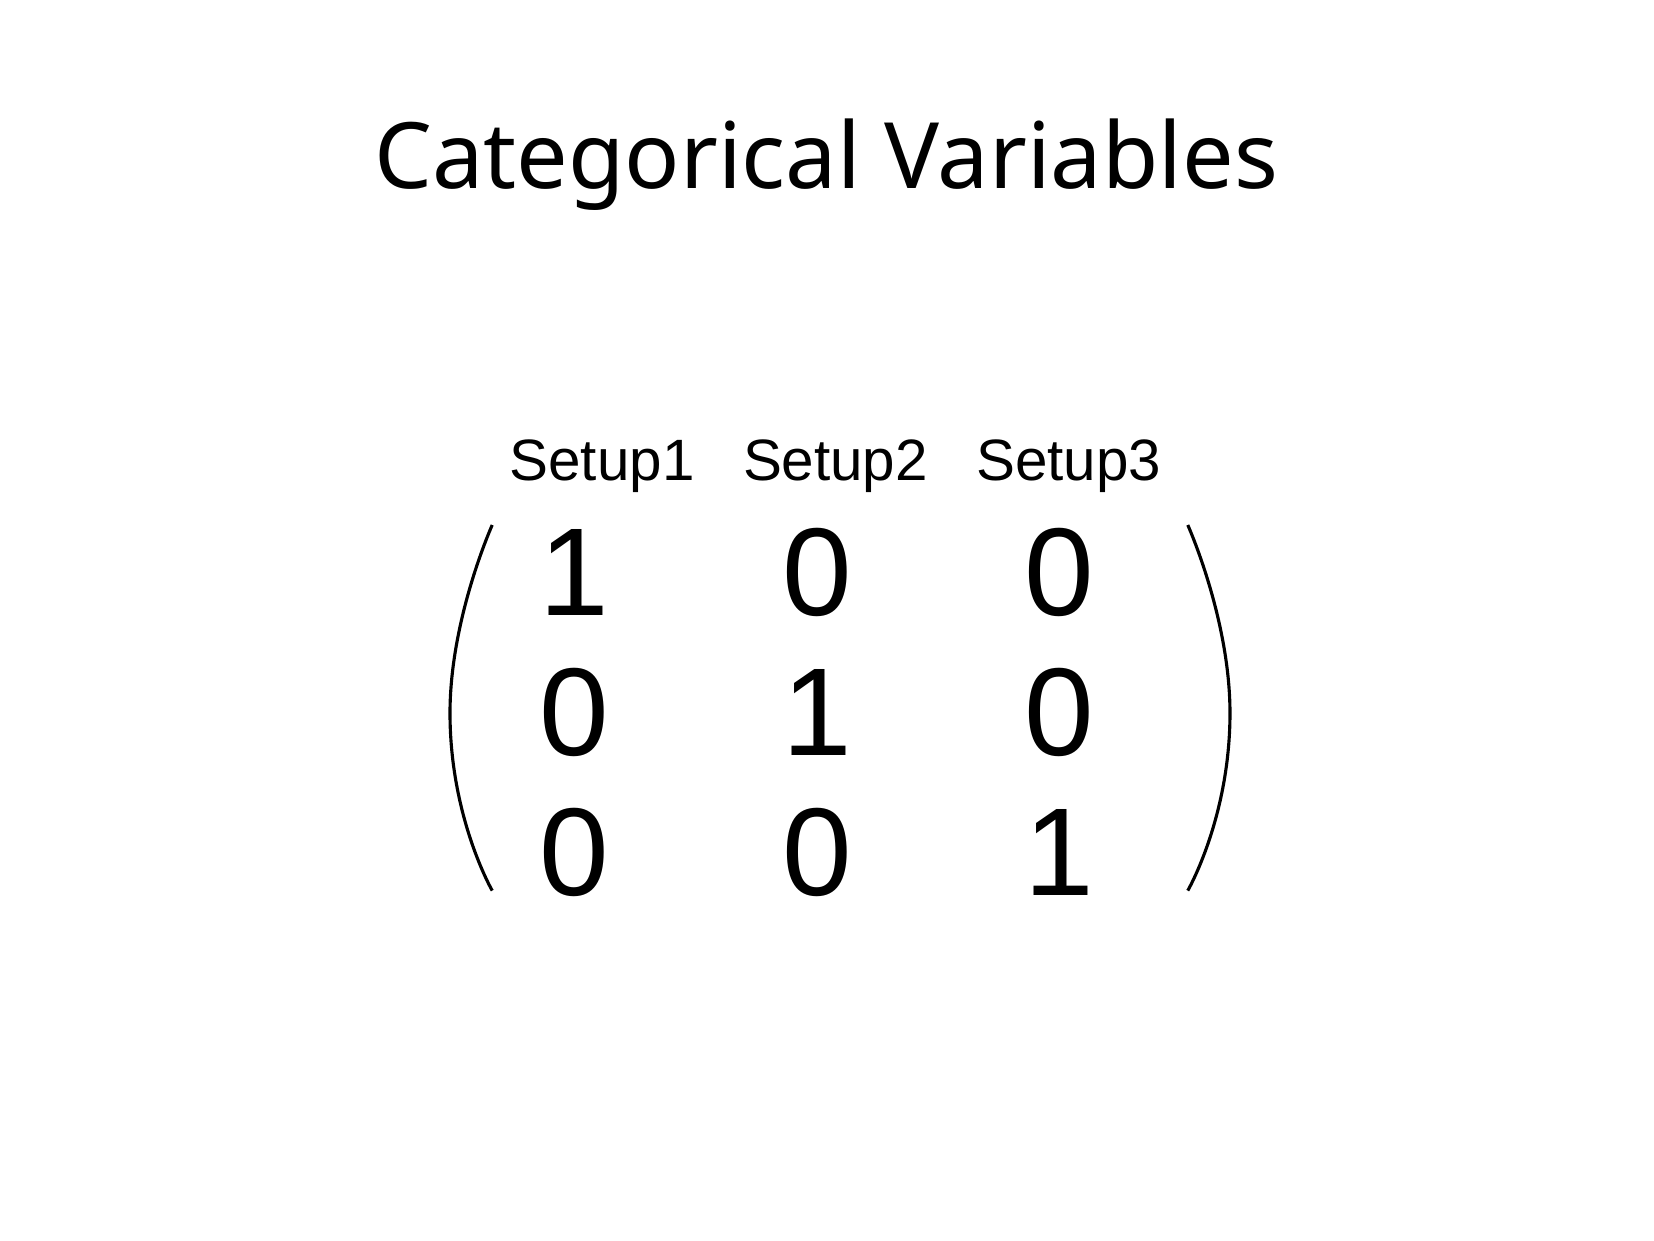

# Categorical Variables
Setup1 Setup2 Setup3
1 0 0
0 1 0
0 0 1